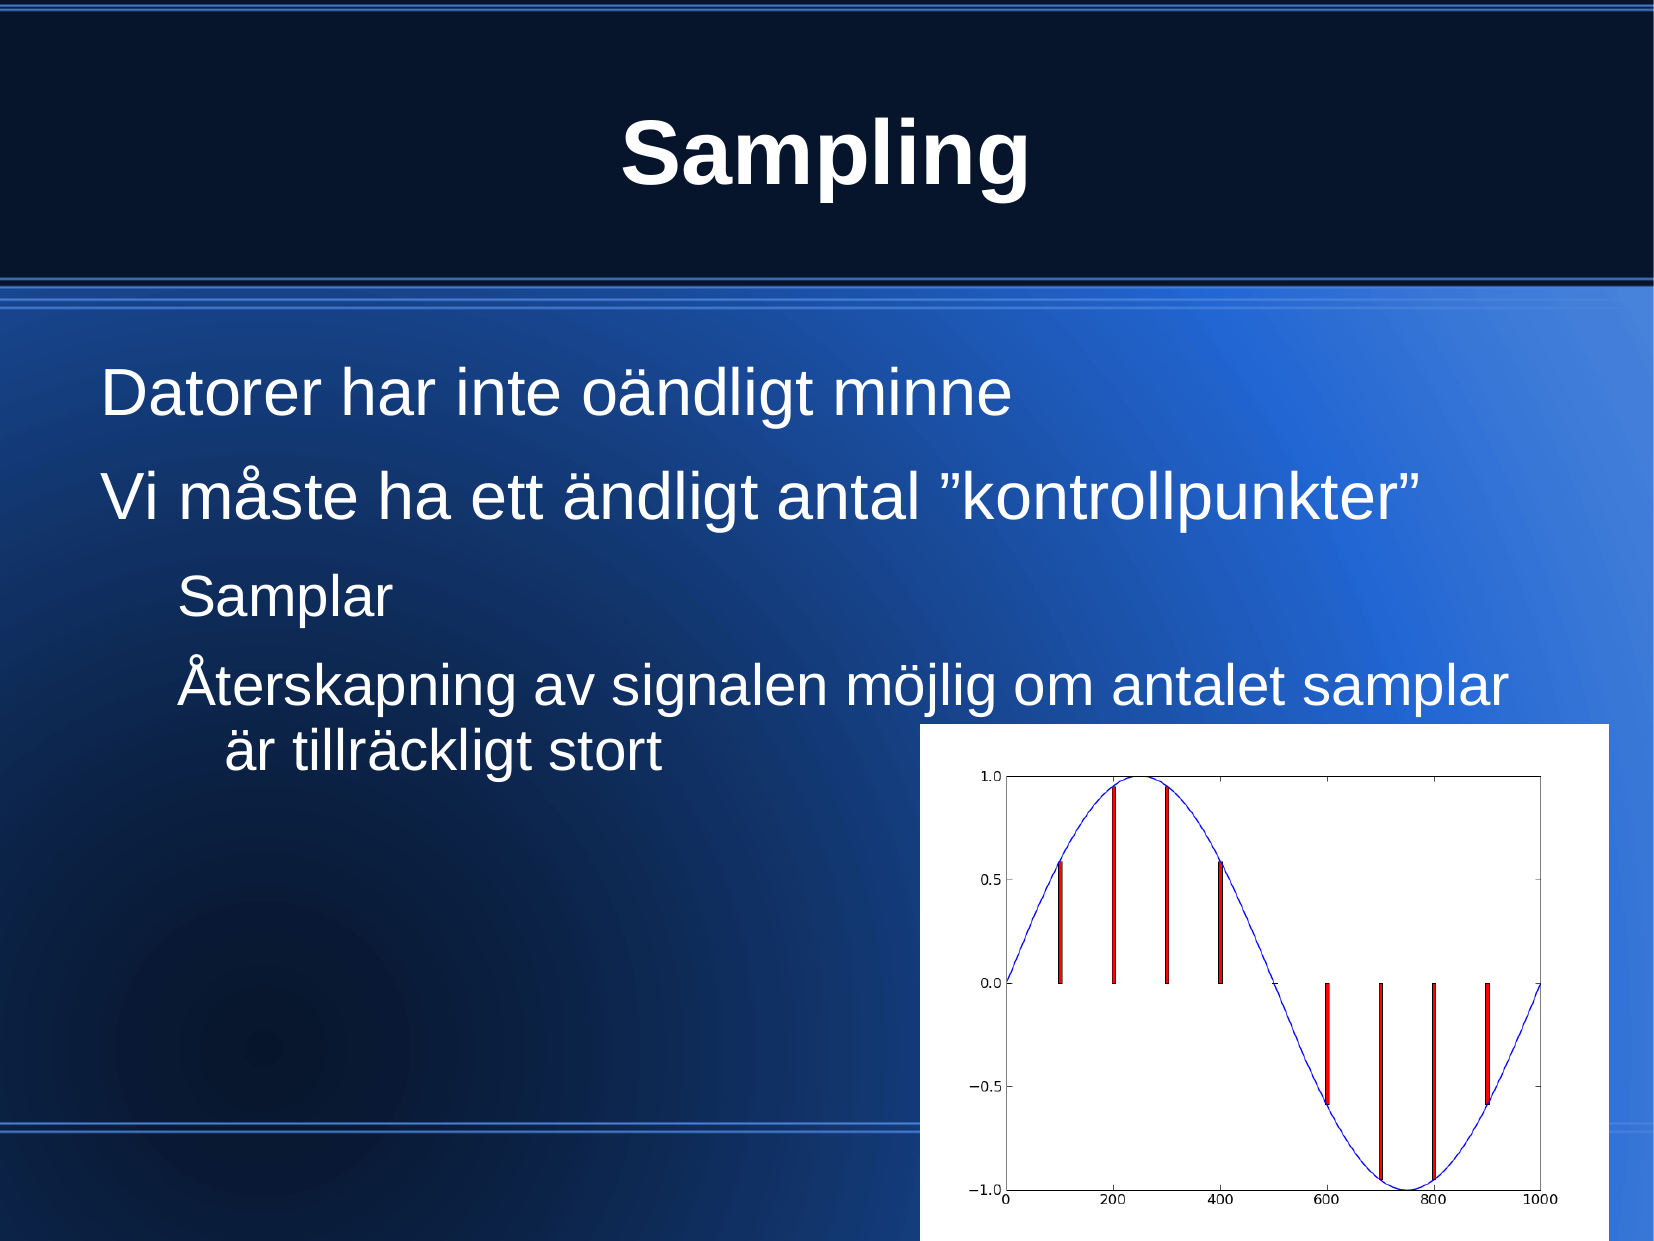

# Sampling
Datorer har inte oändligt minne
Vi måste ha ett ändligt antal ”kontrollpunkter”
Samplar
Återskapning av signalen möjlig om antalet samplar är tillräckligt stort